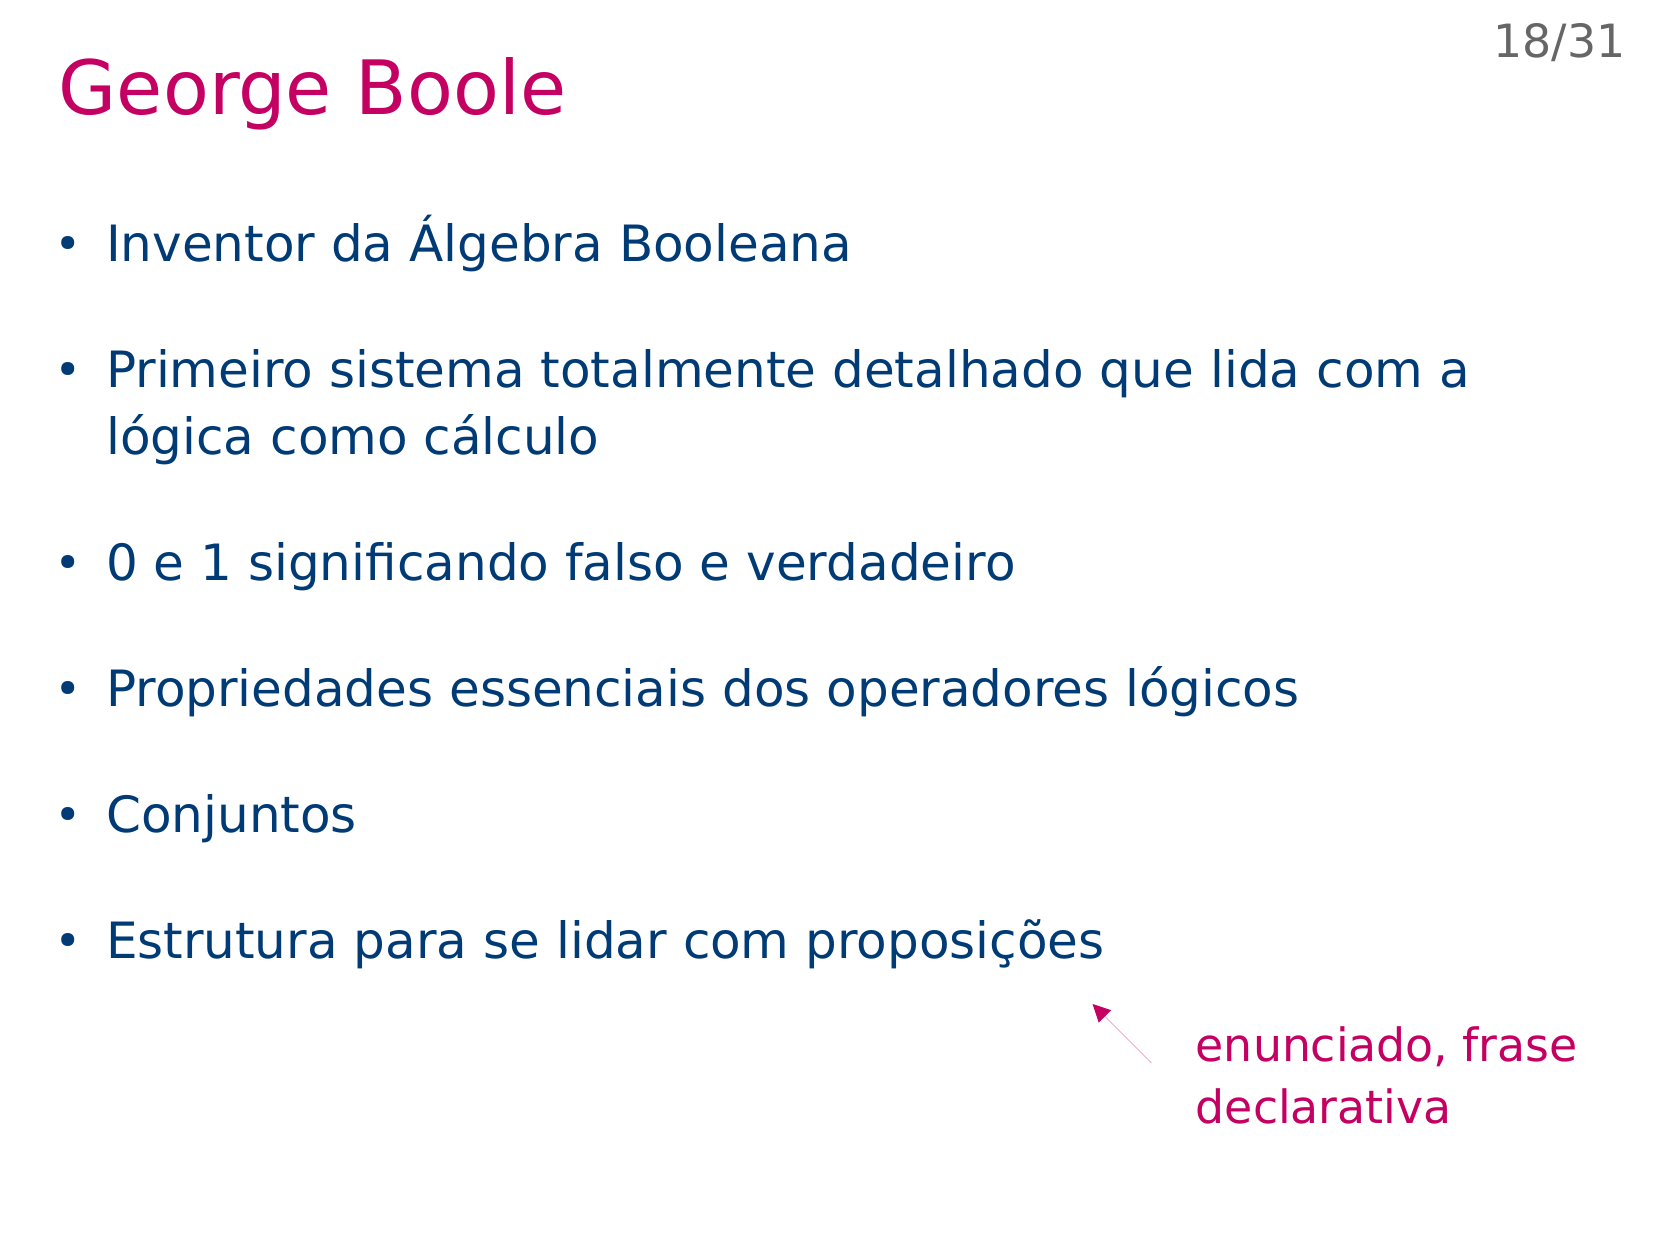

18
# George Boole
Inventor da Álgebra Booleana
Primeiro sistema totalmente detalhado que lida com a lógica como cálculo
0 e 1 significando falso e verdadeiro
Propriedades essenciais dos operadores lógicos
Conjuntos
Estrutura para se lidar com proposições
enunciado, frase declarativa